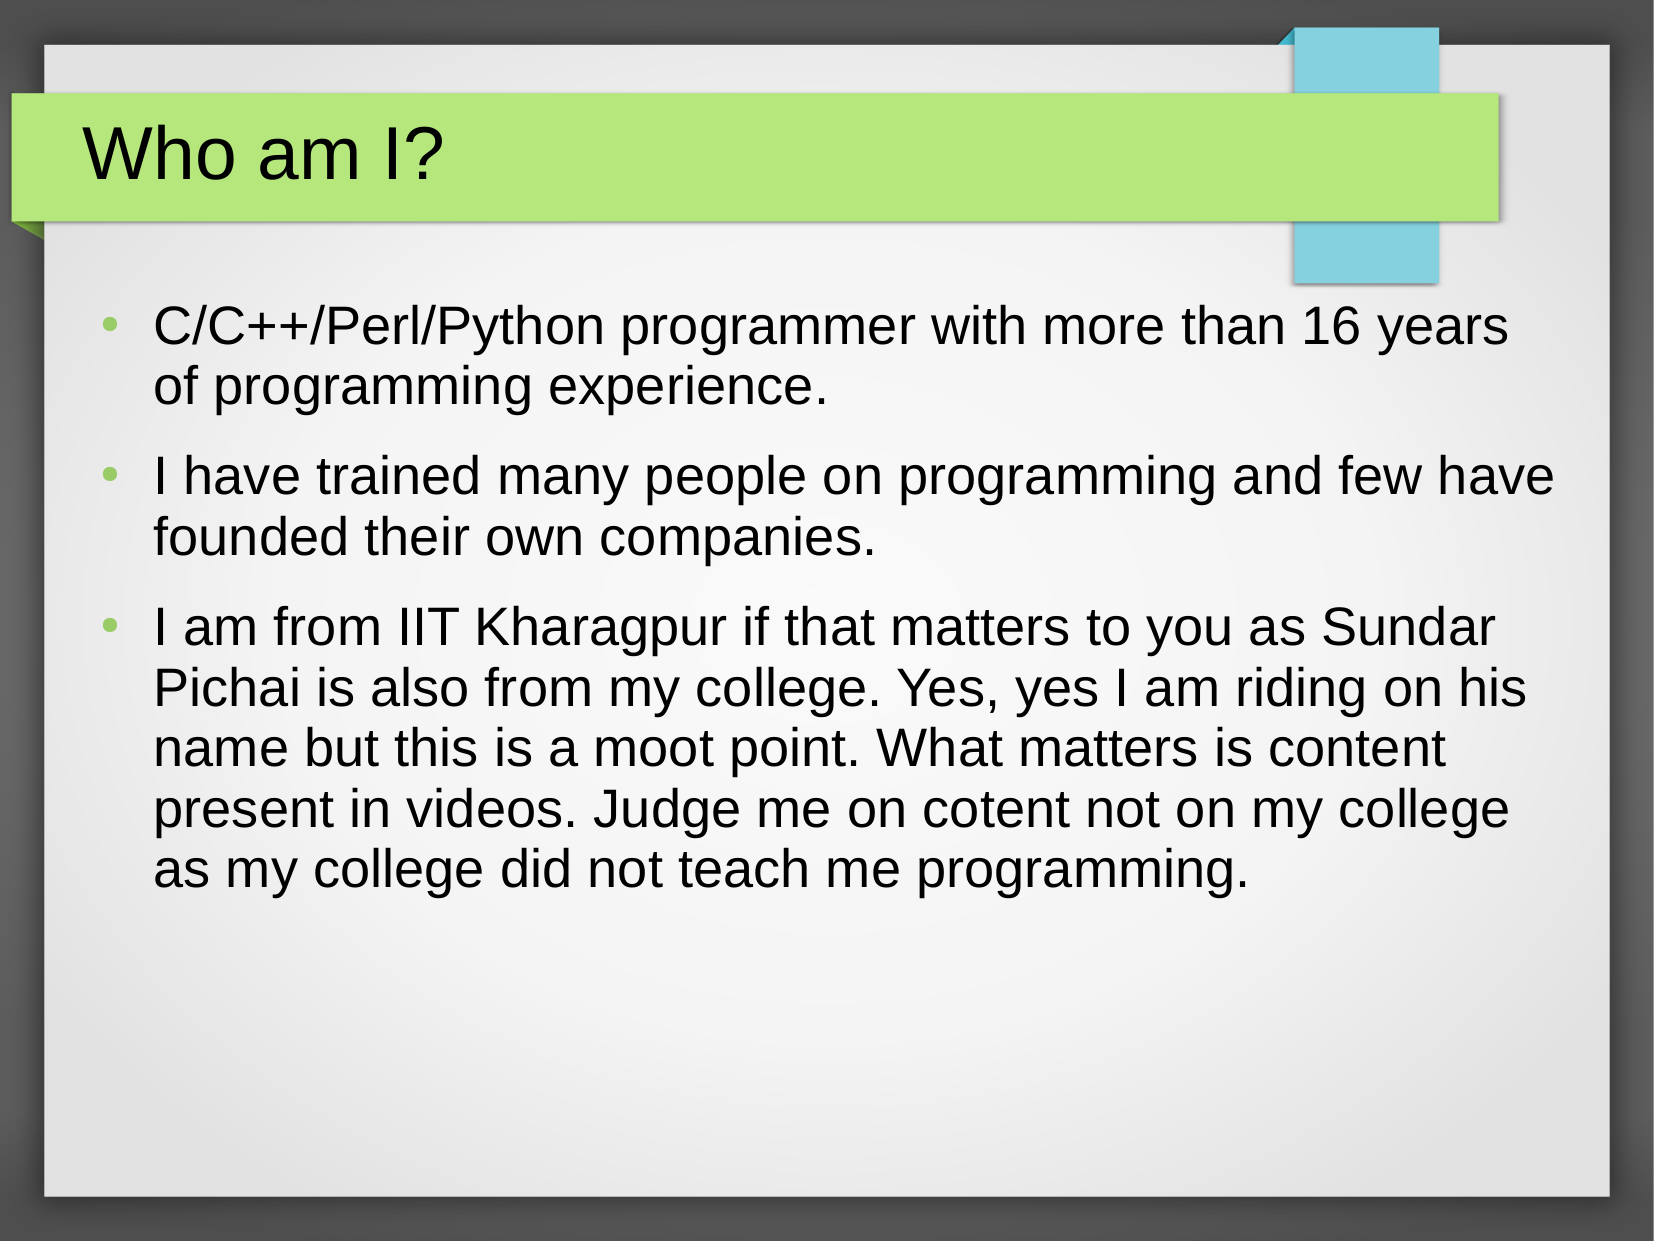

# Who am I?
C/C++/Perl/Python programmer with more than 16 years of programming experience.
I have trained many people on programming and few have founded their own companies.
I am from IIT Kharagpur if that matters to you as Sundar Pichai is also from my college. Yes, yes I am riding on his name but this is a moot point. What matters is content present in videos. Judge me on cotent not on my college as my college did not teach me programming.